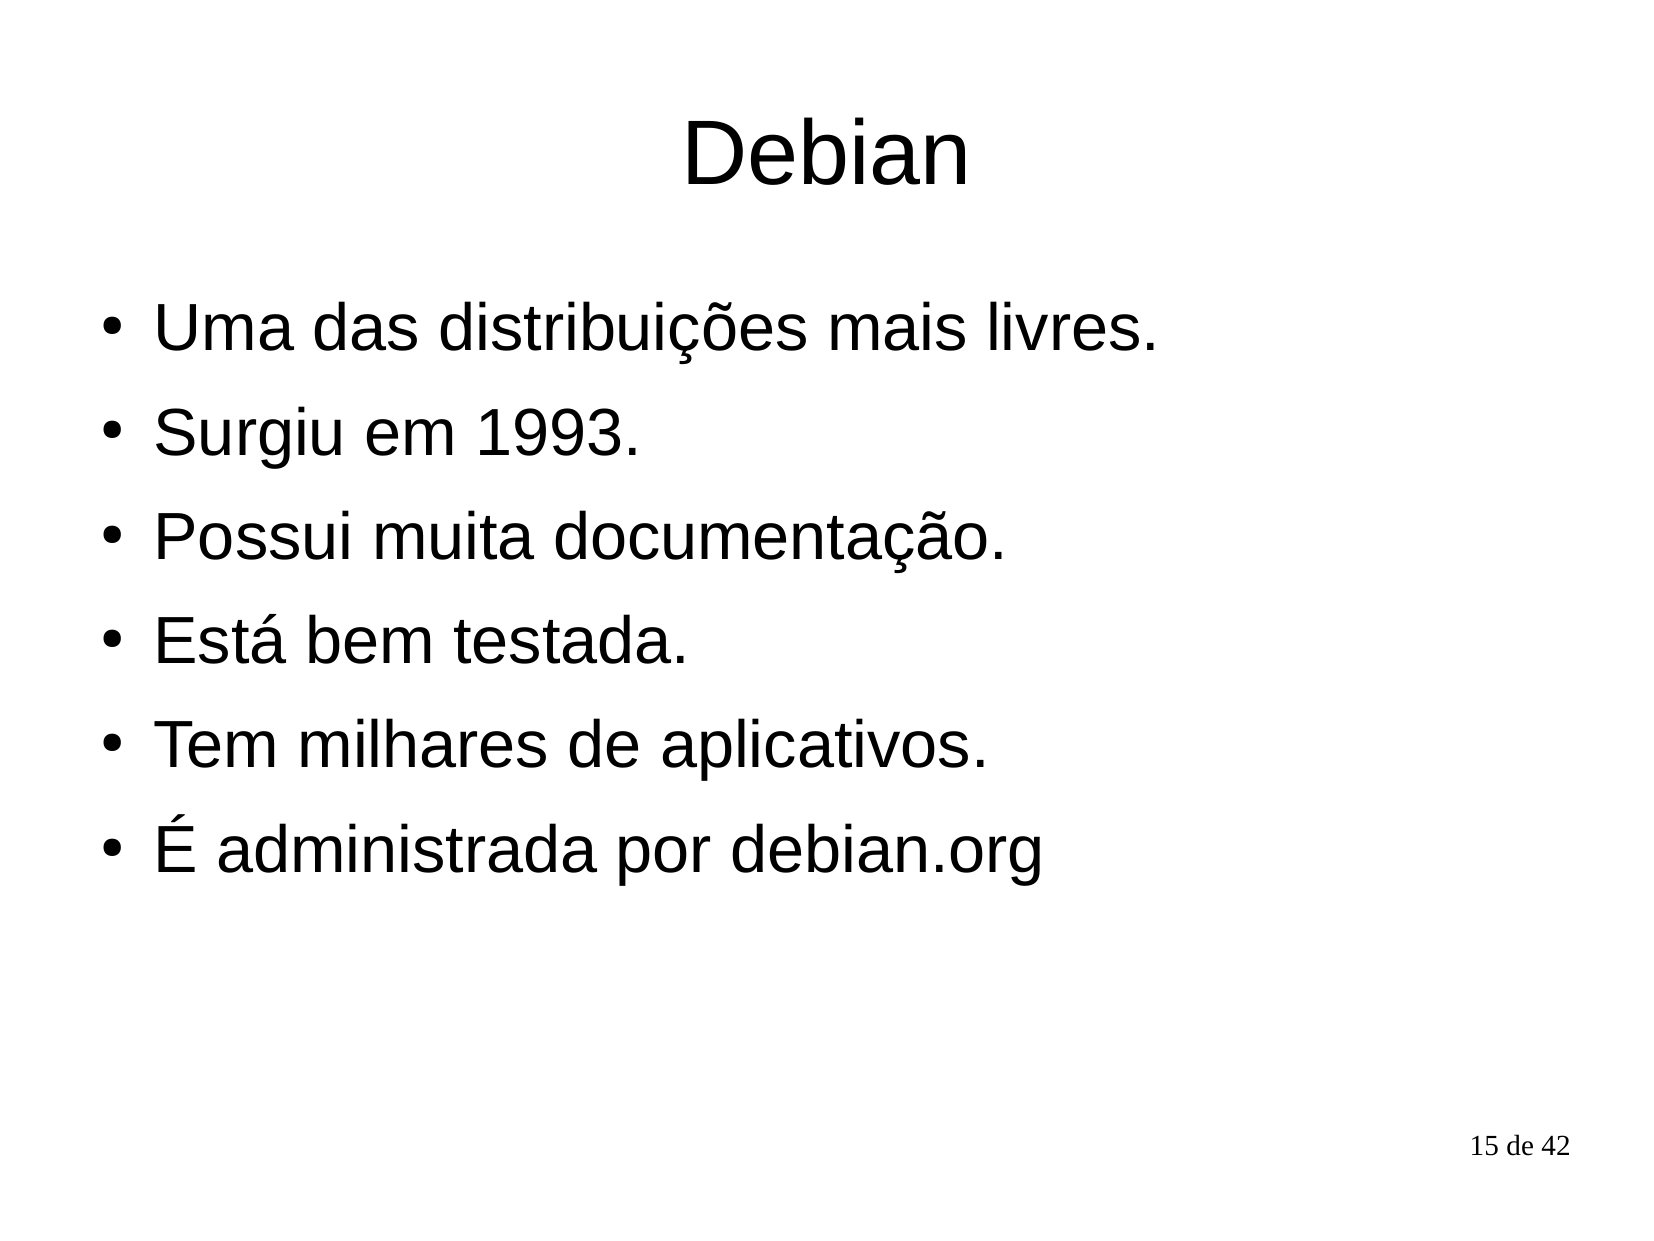

# Debian
Uma das distribuições mais livres.
Surgiu em 1993.
Possui muita documentação.
Está bem testada.
Tem milhares de aplicativos.
É administrada por debian.org
15